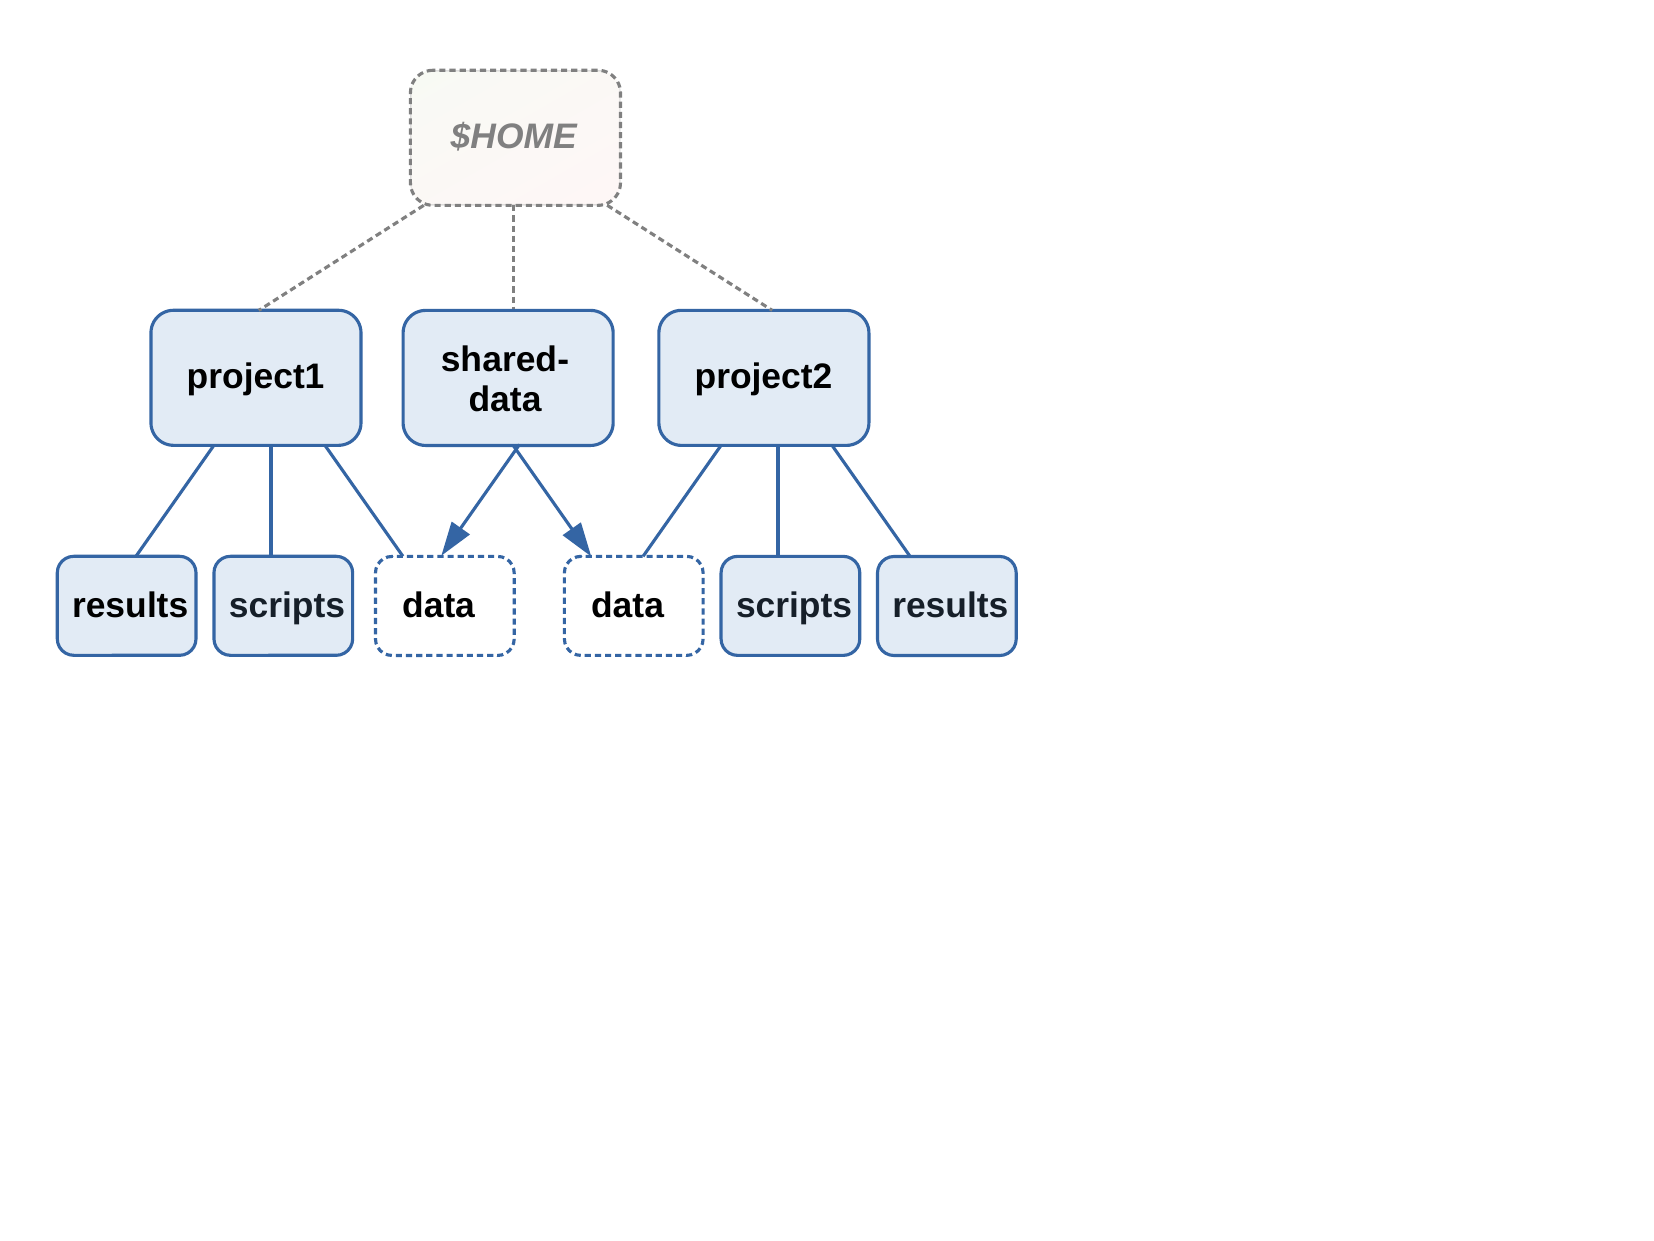

$HOME
shared-data
project1
project2
results
scripts
data
scripts
results
data